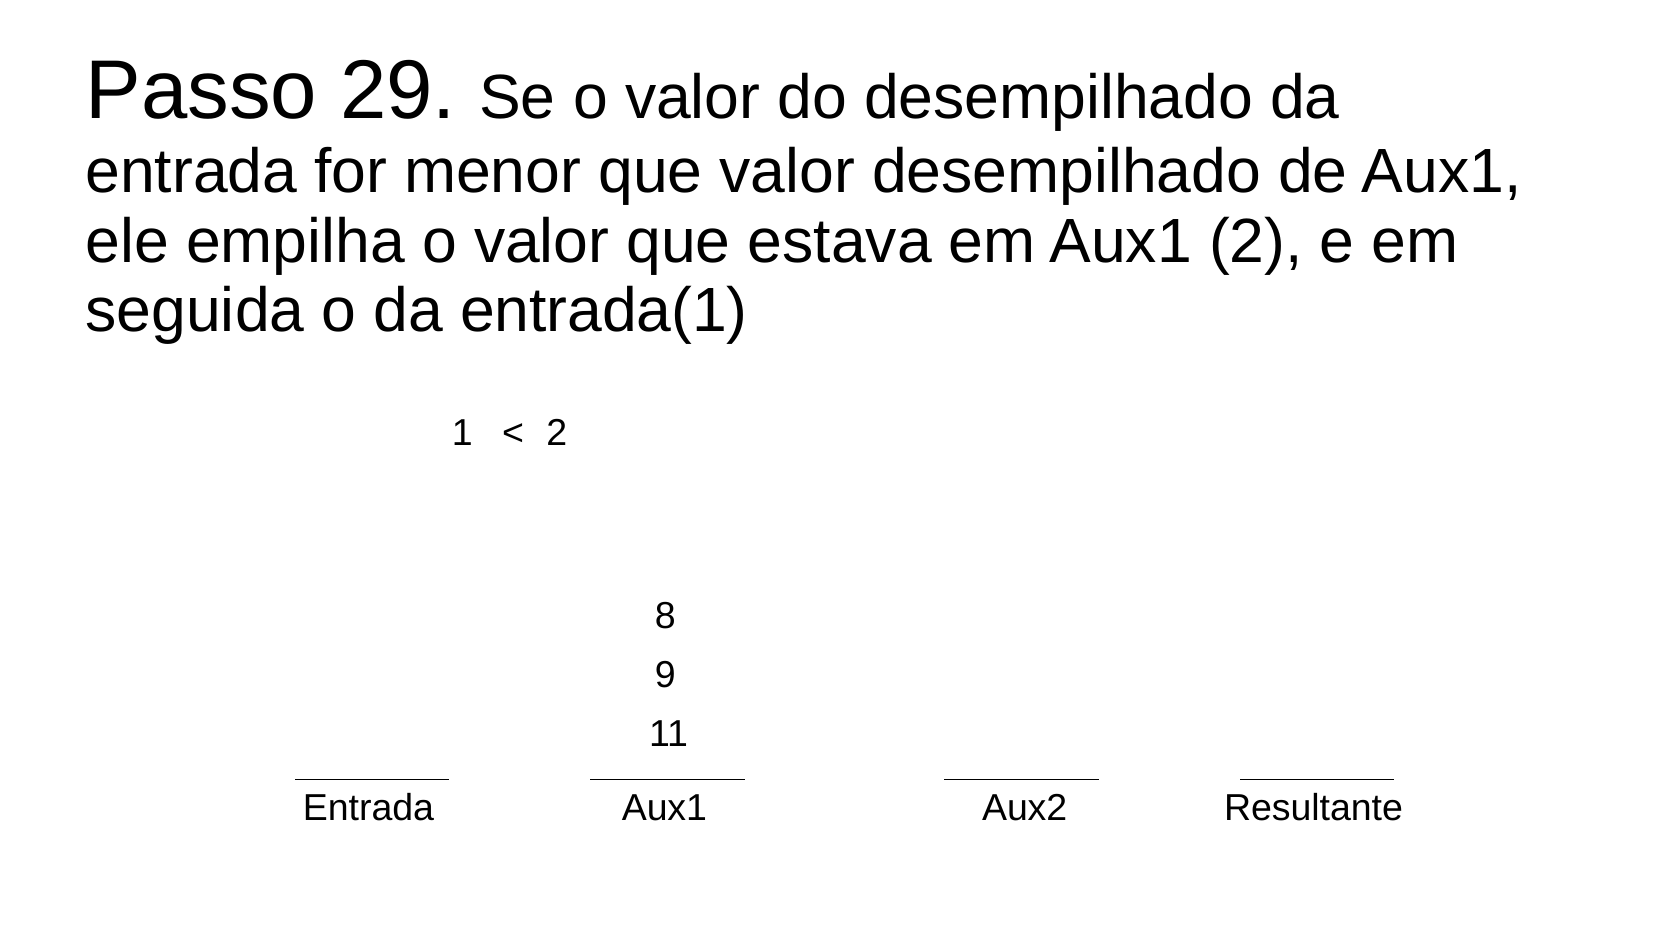

Passo 29. Se o valor do desempilhado da entrada for menor que valor desempilhado de Aux1, ele empilha o valor que estava em Aux1 (2), e em seguida o da entrada(1)
1
<
2
8
9
11
Entrada
Aux1
Aux2
Resultante